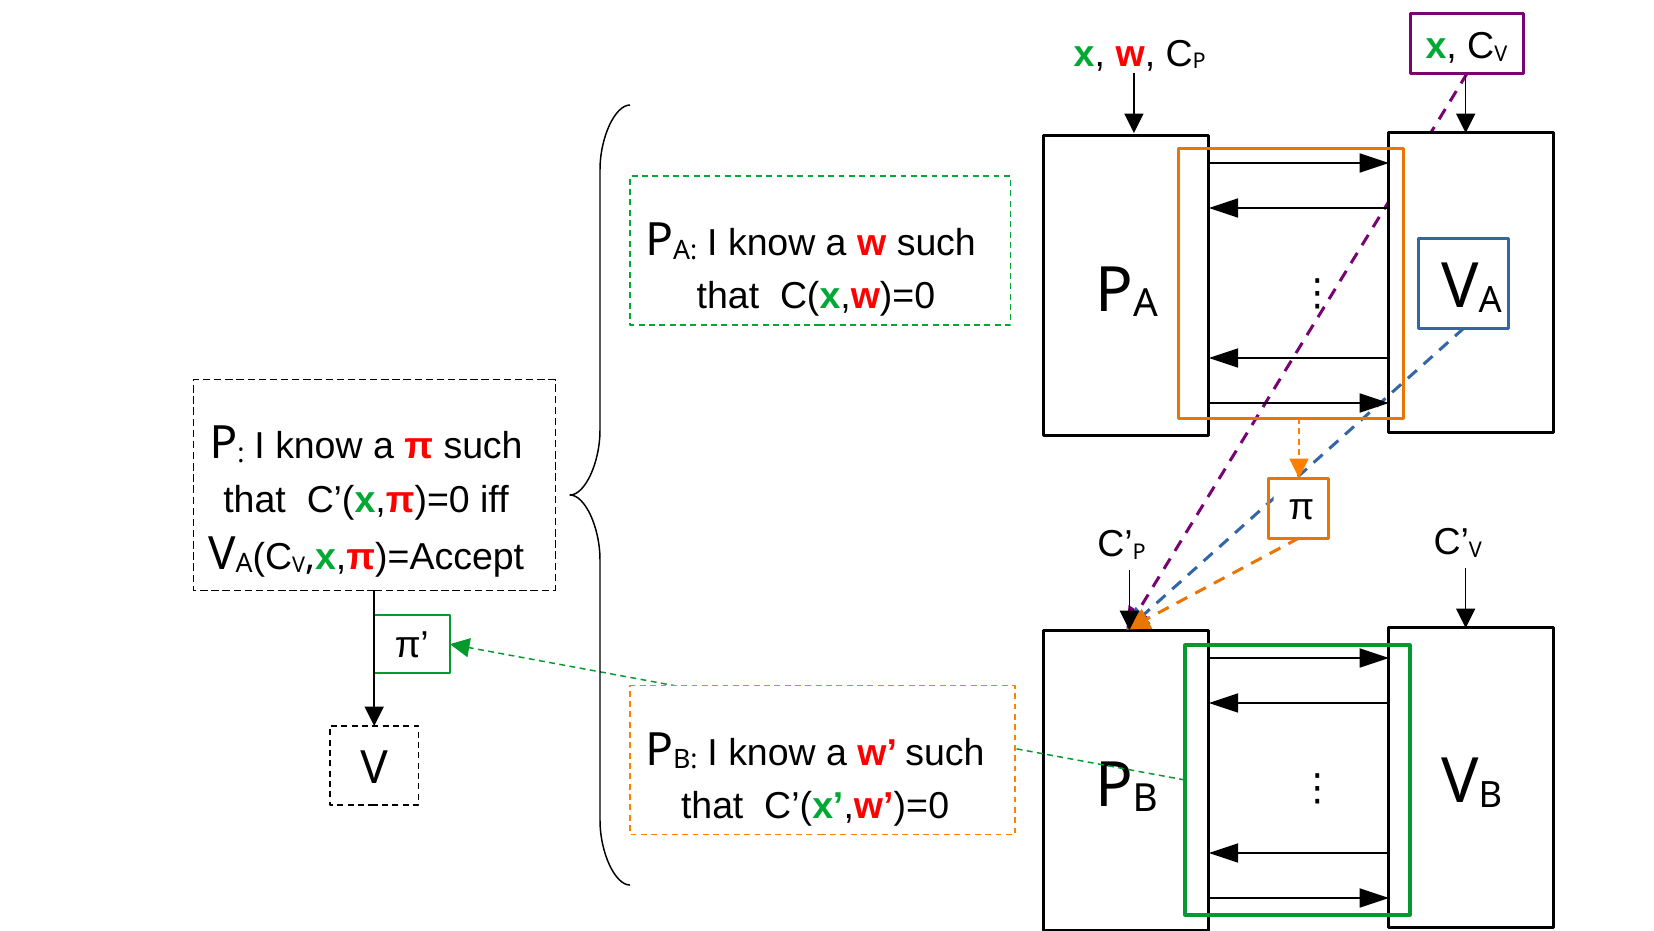

x, CV
x, w, CP
VA
PA
PA: I know a w such
that C(x,w)=0
⋮
P: I know a π such
that C’(x,π)=0 iff
VA(CV,x,π)=Accept
π
C’V
C’P
π’
VB
PB
PB: I know a w’ such
that C’(x’,w’)=0
V
⋮